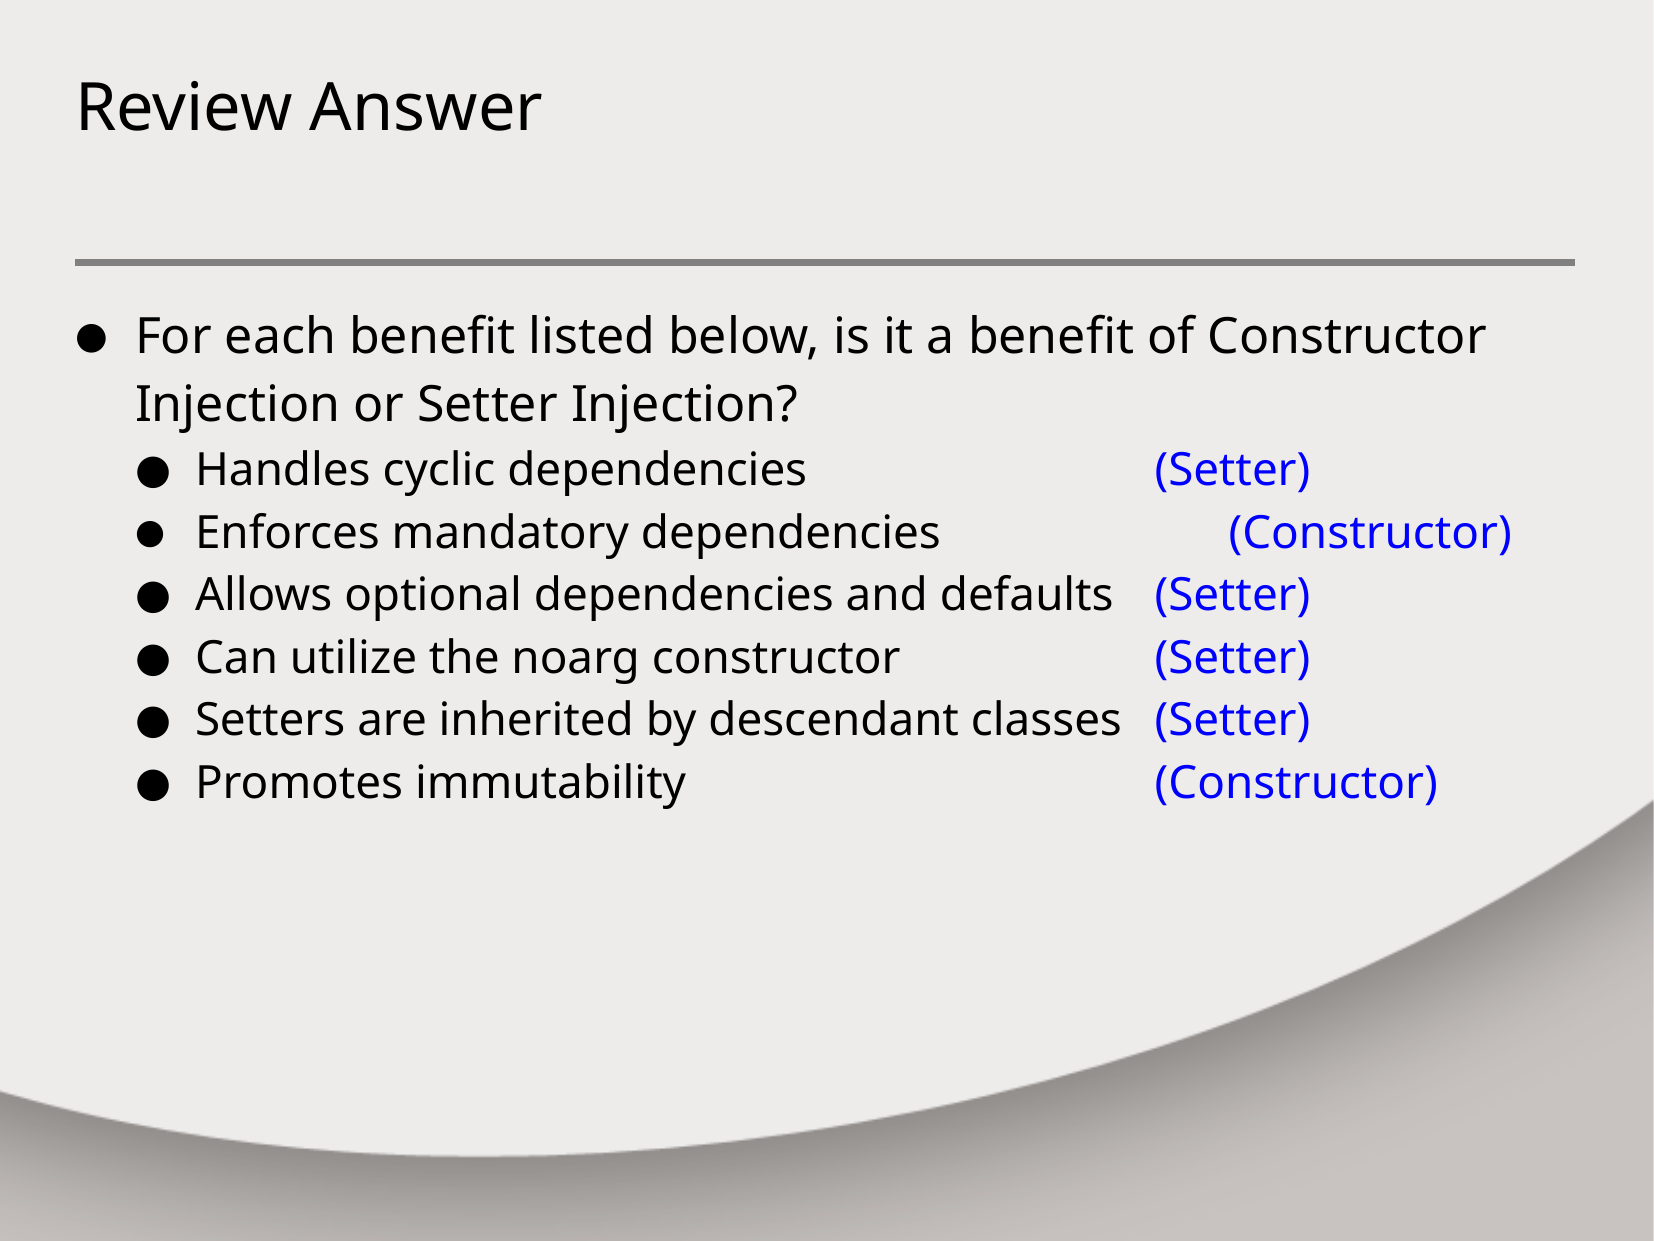

# Review Answer
For each benefit listed below, is it a benefit of Constructor Injection or Setter Injection?
Handles cyclic dependencies 					(Setter)
Enforces mandatory dependencies 				(Constructor)
Allows optional dependencies and defaults 	(Setter)
Can utilize the noarg constructor 				(Setter)
Setters are inherited by descendant classes	(Setter)
Promotes immutability							(Constructor)